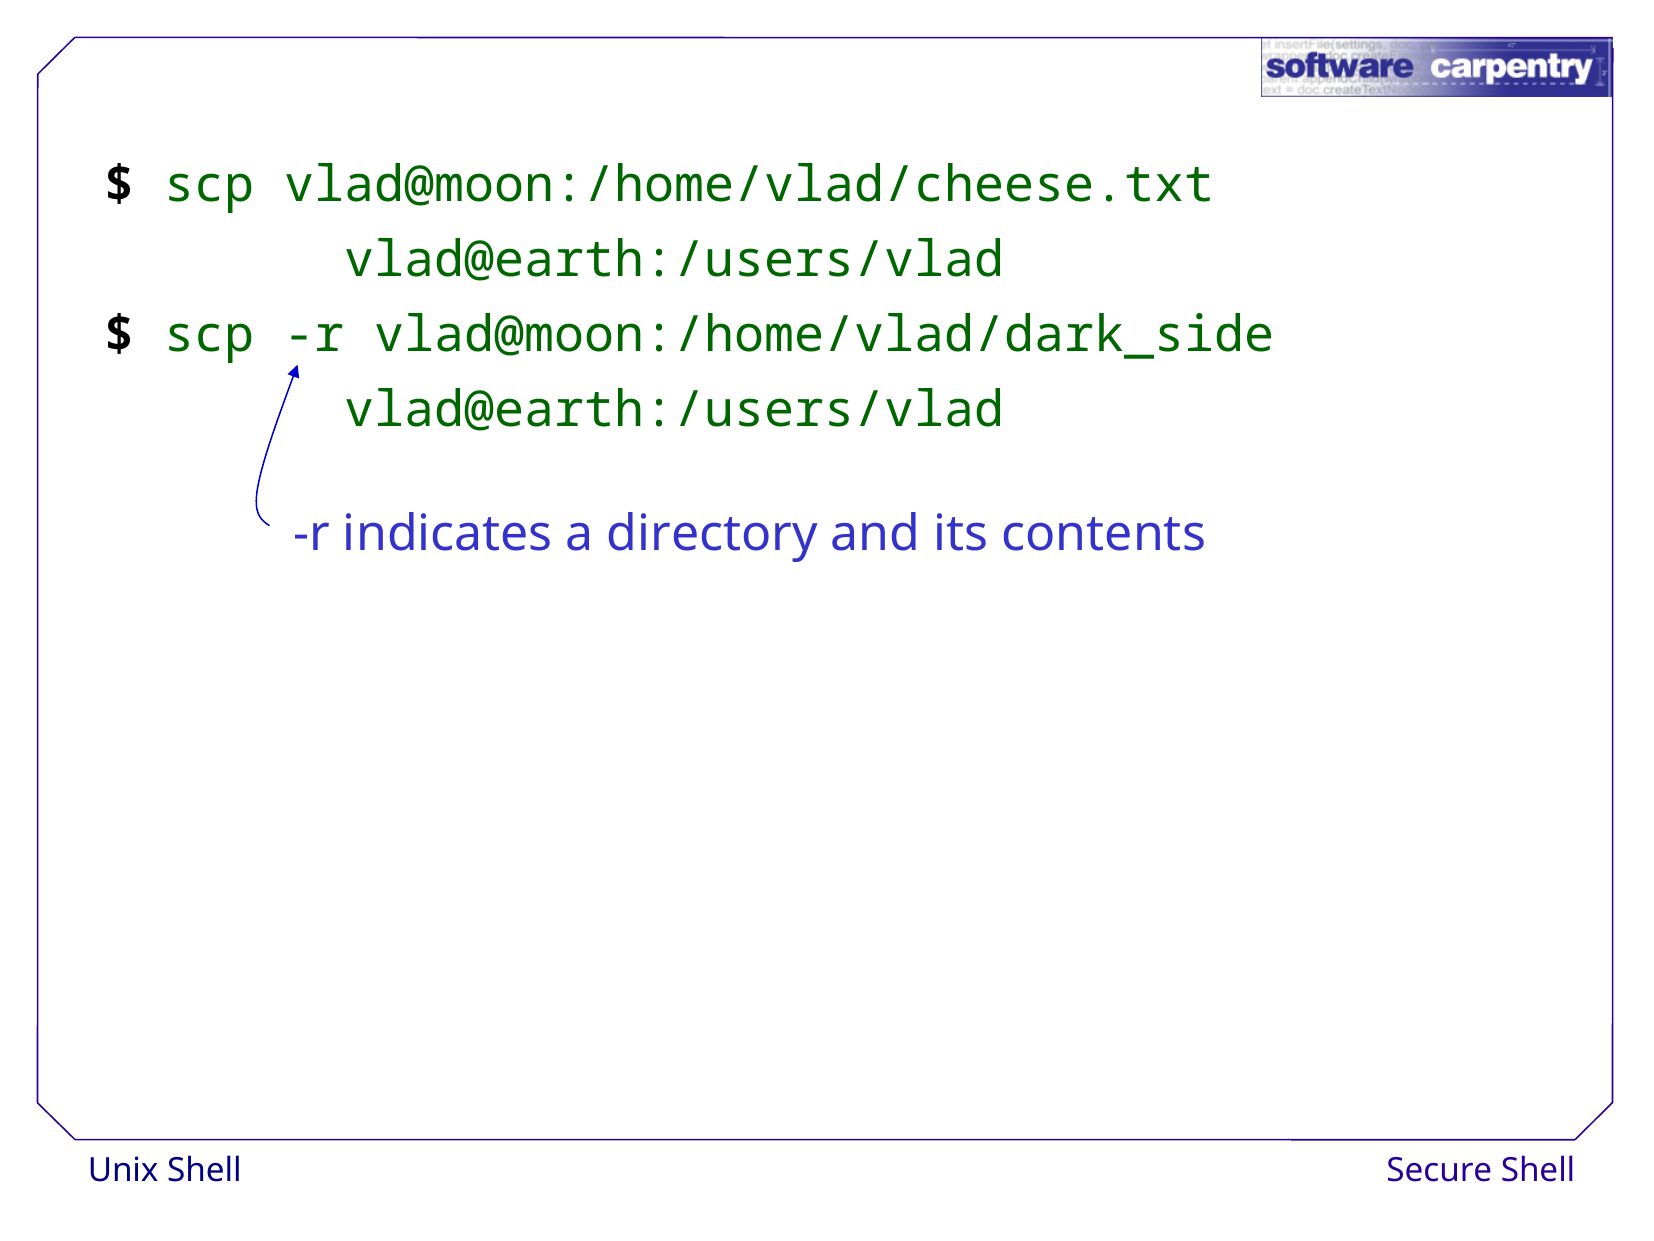

$ scp vlad@moon:/home/vlad/cheese.txt
 vlad@earth:/users/vlad
$ scp -r vlad@moon:/home/vlad/dark_side
 vlad@earth:/users/vlad
-r indicates a directory and its contents